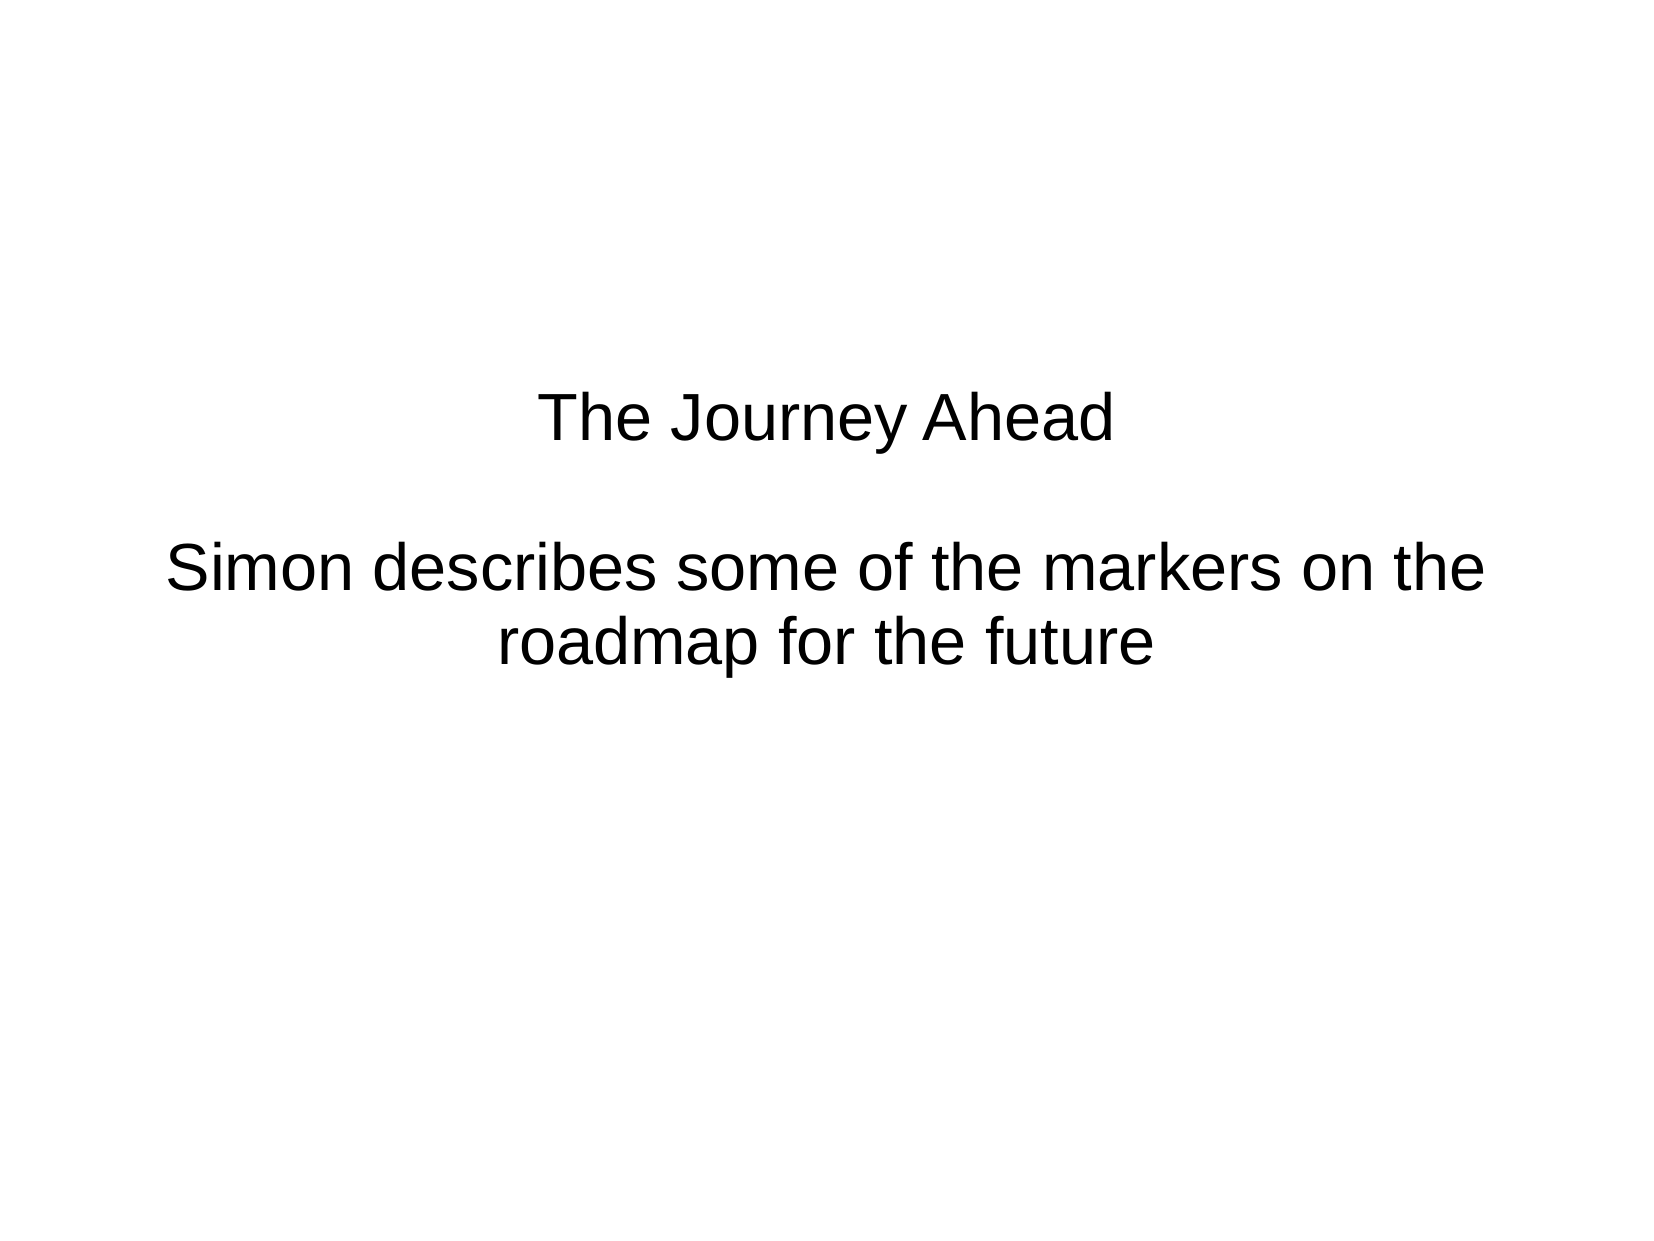

# The Journey Ahead
Simon describes some of the markers on the roadmap for the future